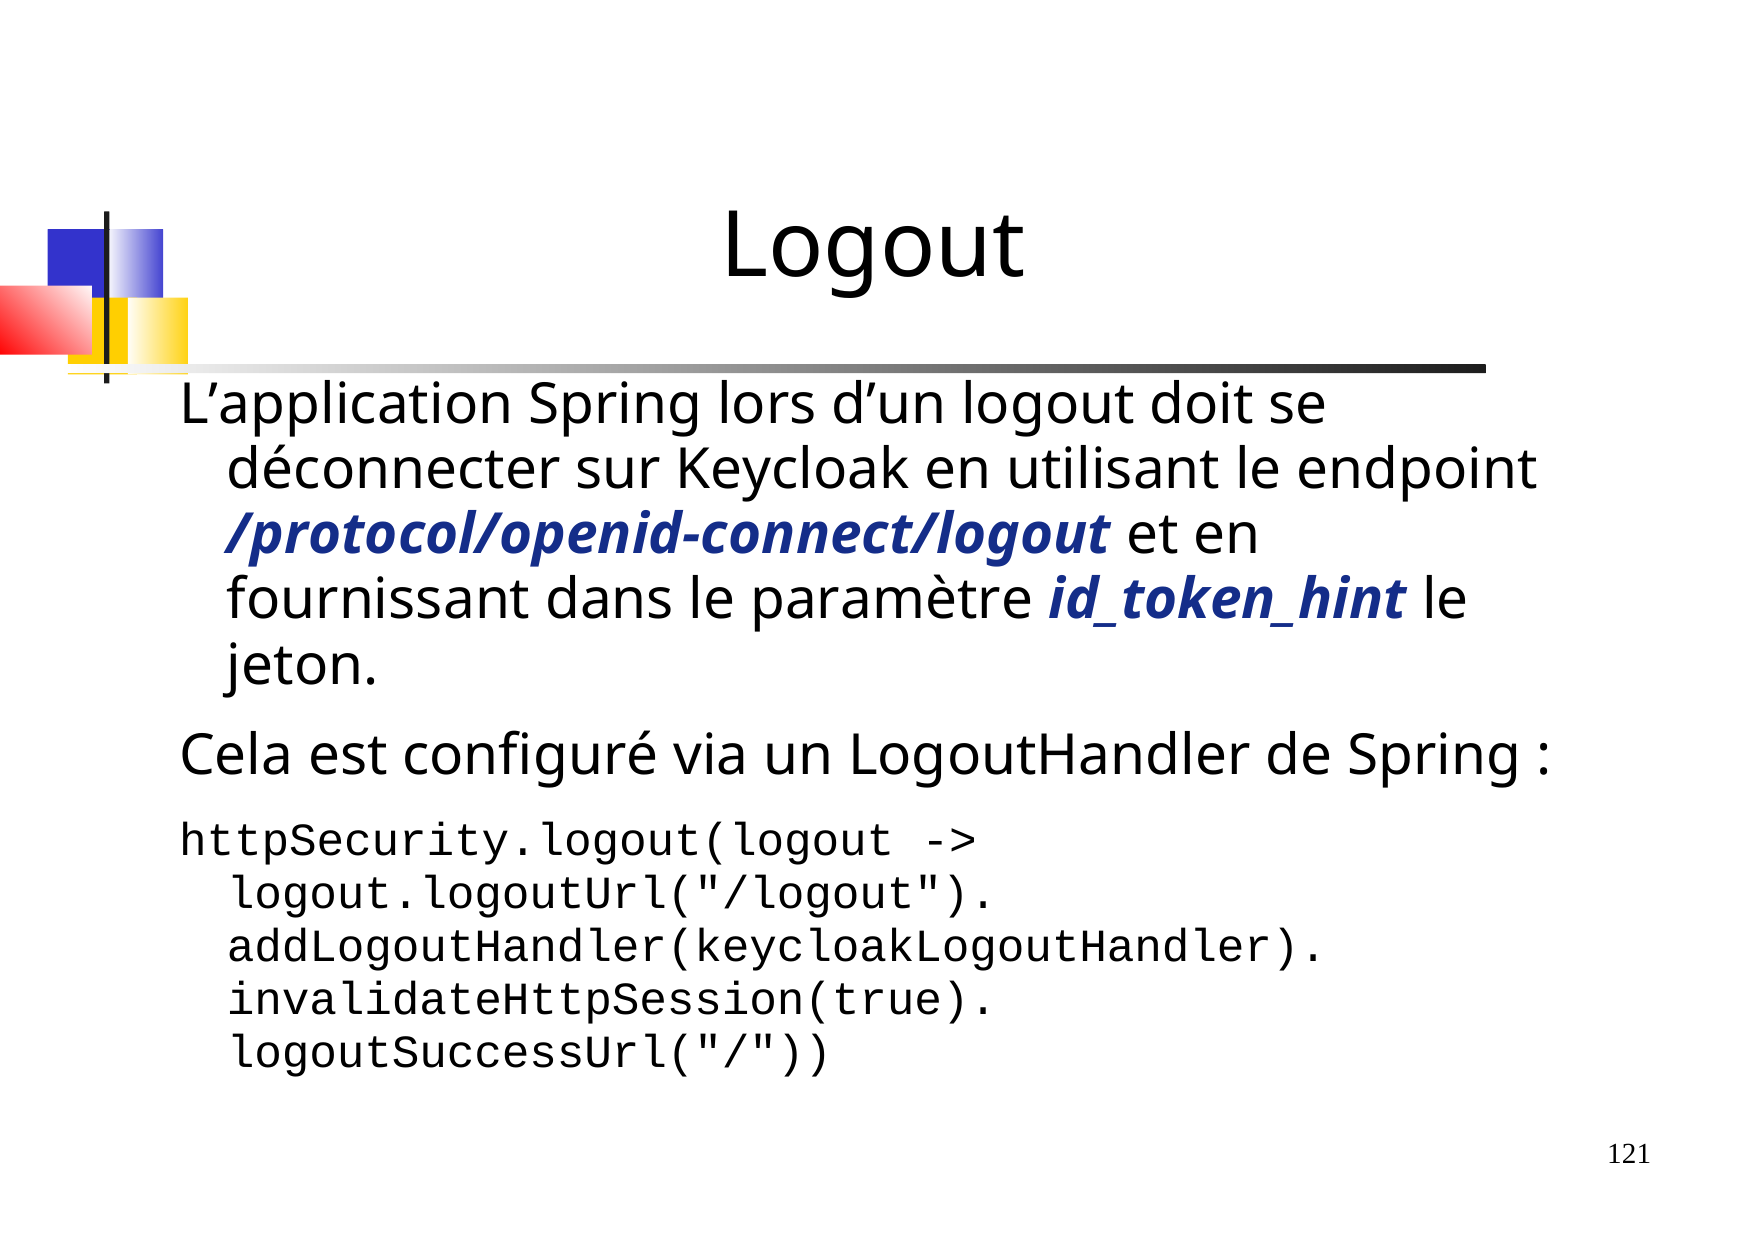

# Logout
L’application Spring lors d’un logout doit se déconnecter sur Keycloak en utilisant le endpoint
/protocol/openid-connect/logout et en fournissant dans le paramètre id_token_hint le jeton.
Cela est configuré via un LogoutHandler de Spring :
httpSecurity.logout(logout -> logout.logoutUrl("/logout").
addLogoutHandler(keycloakLogoutHandler).
invalidateHttpSession(true).
logoutSuccessUrl("/"))